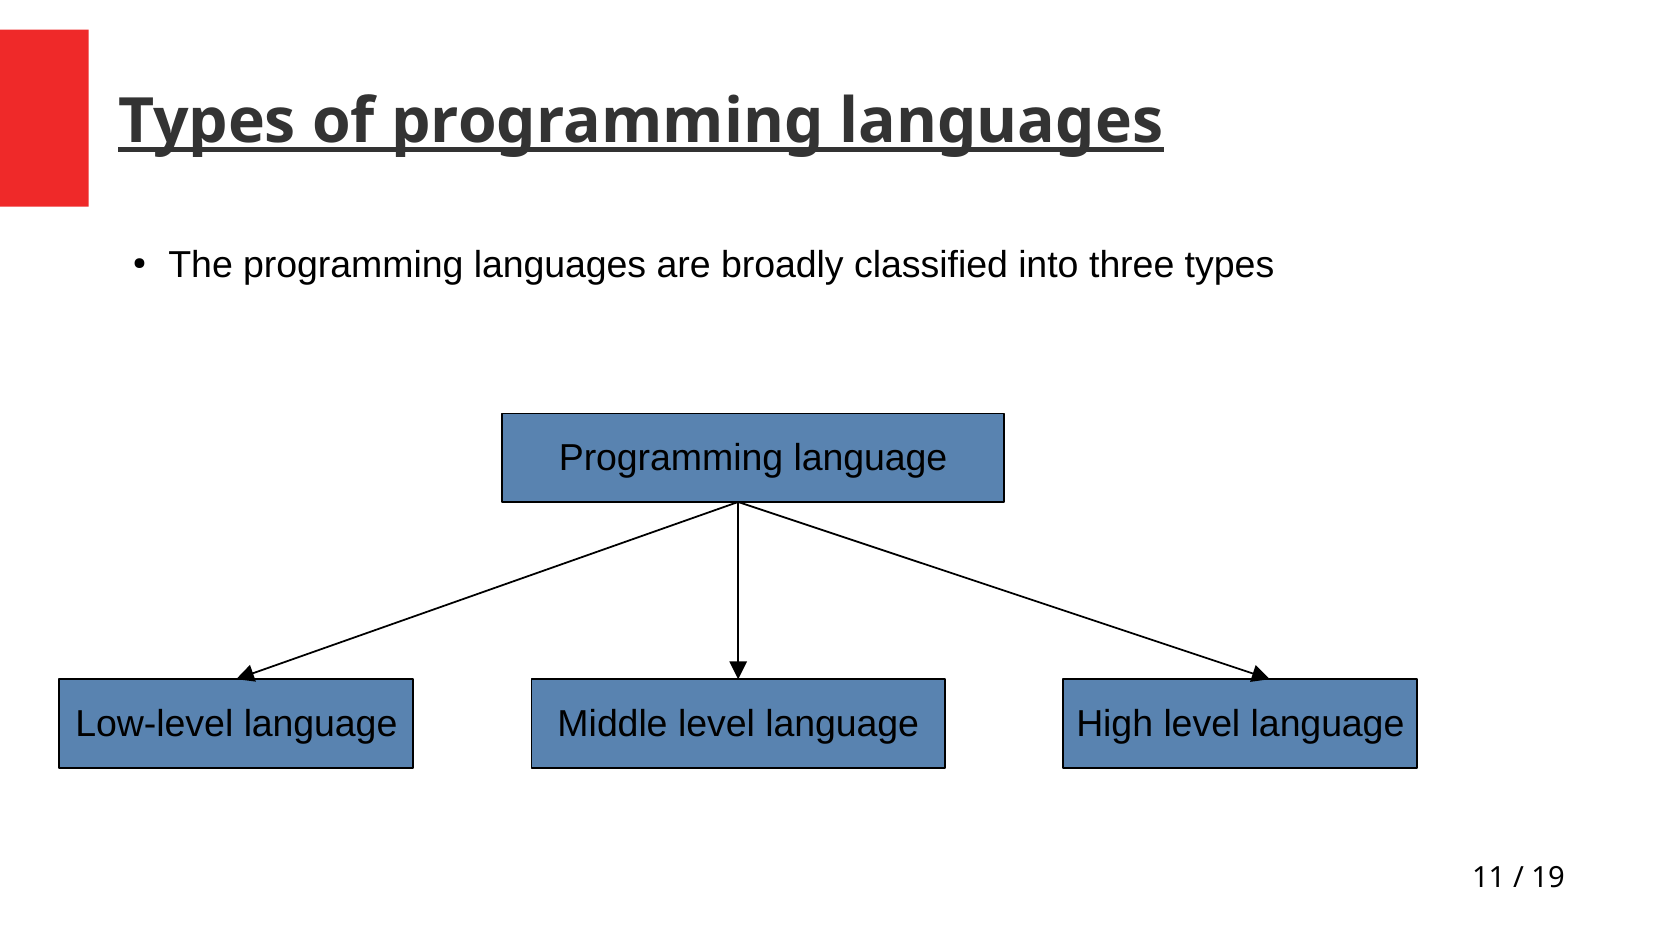

# Types of programming languages
The programming languages are broadly classified into three types
Programming language
Low-level language
Middle level language
High level language
11